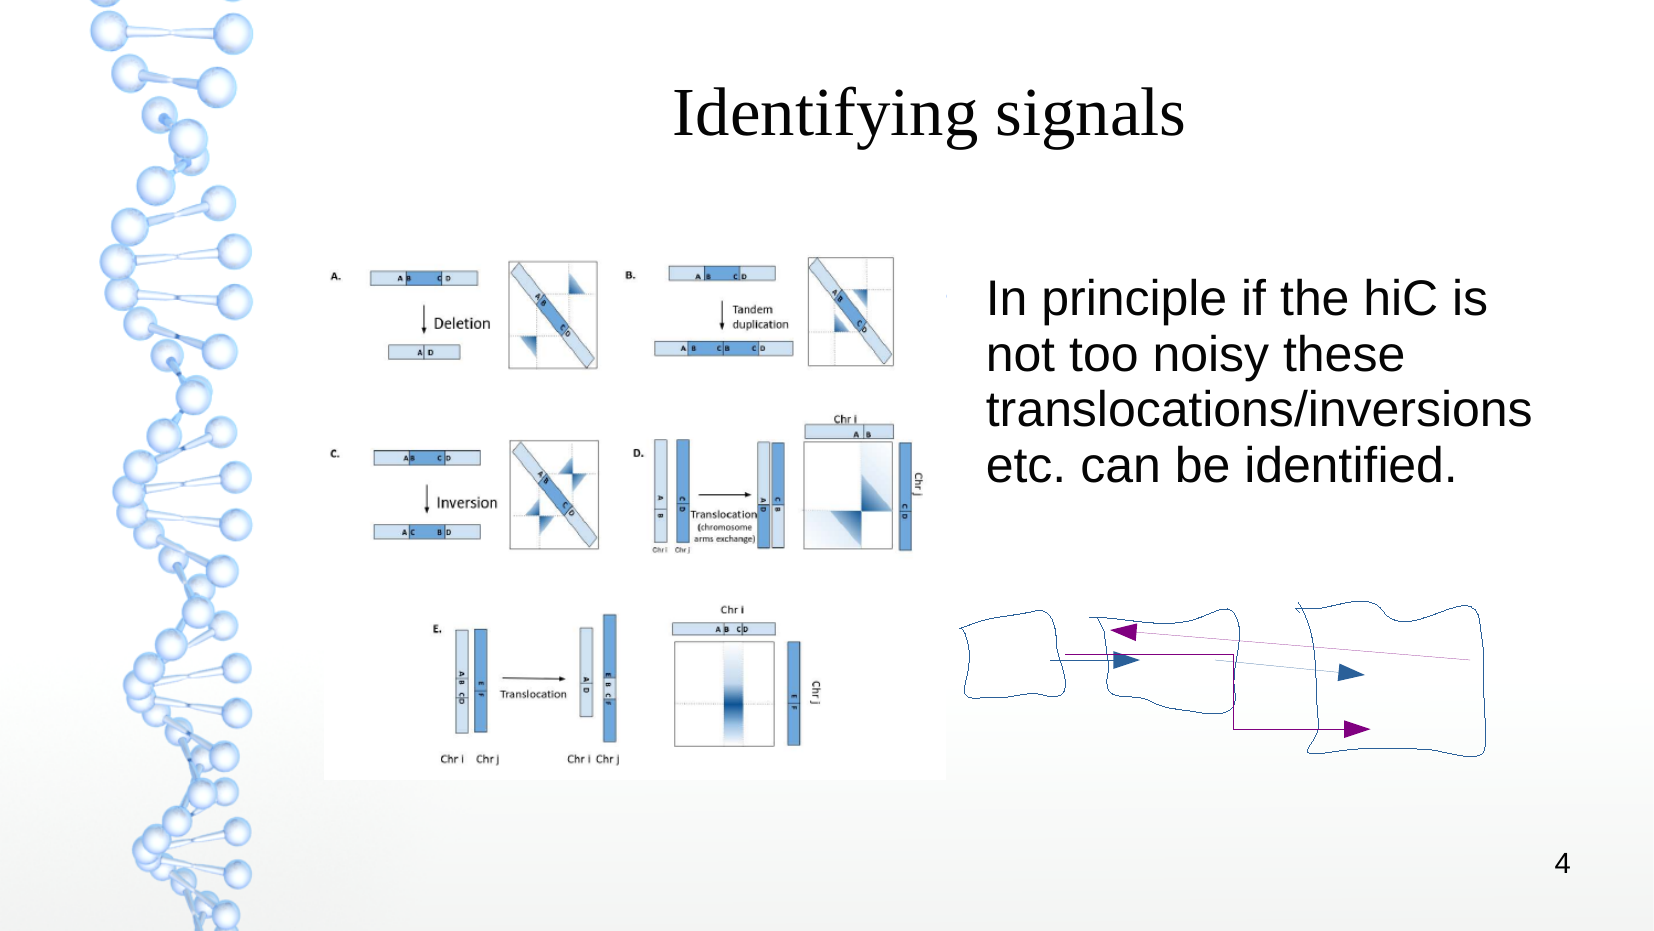

# Identifying signals
In principle if the hiC is not too noisy these translocations/inversions etc. can be identified.
4